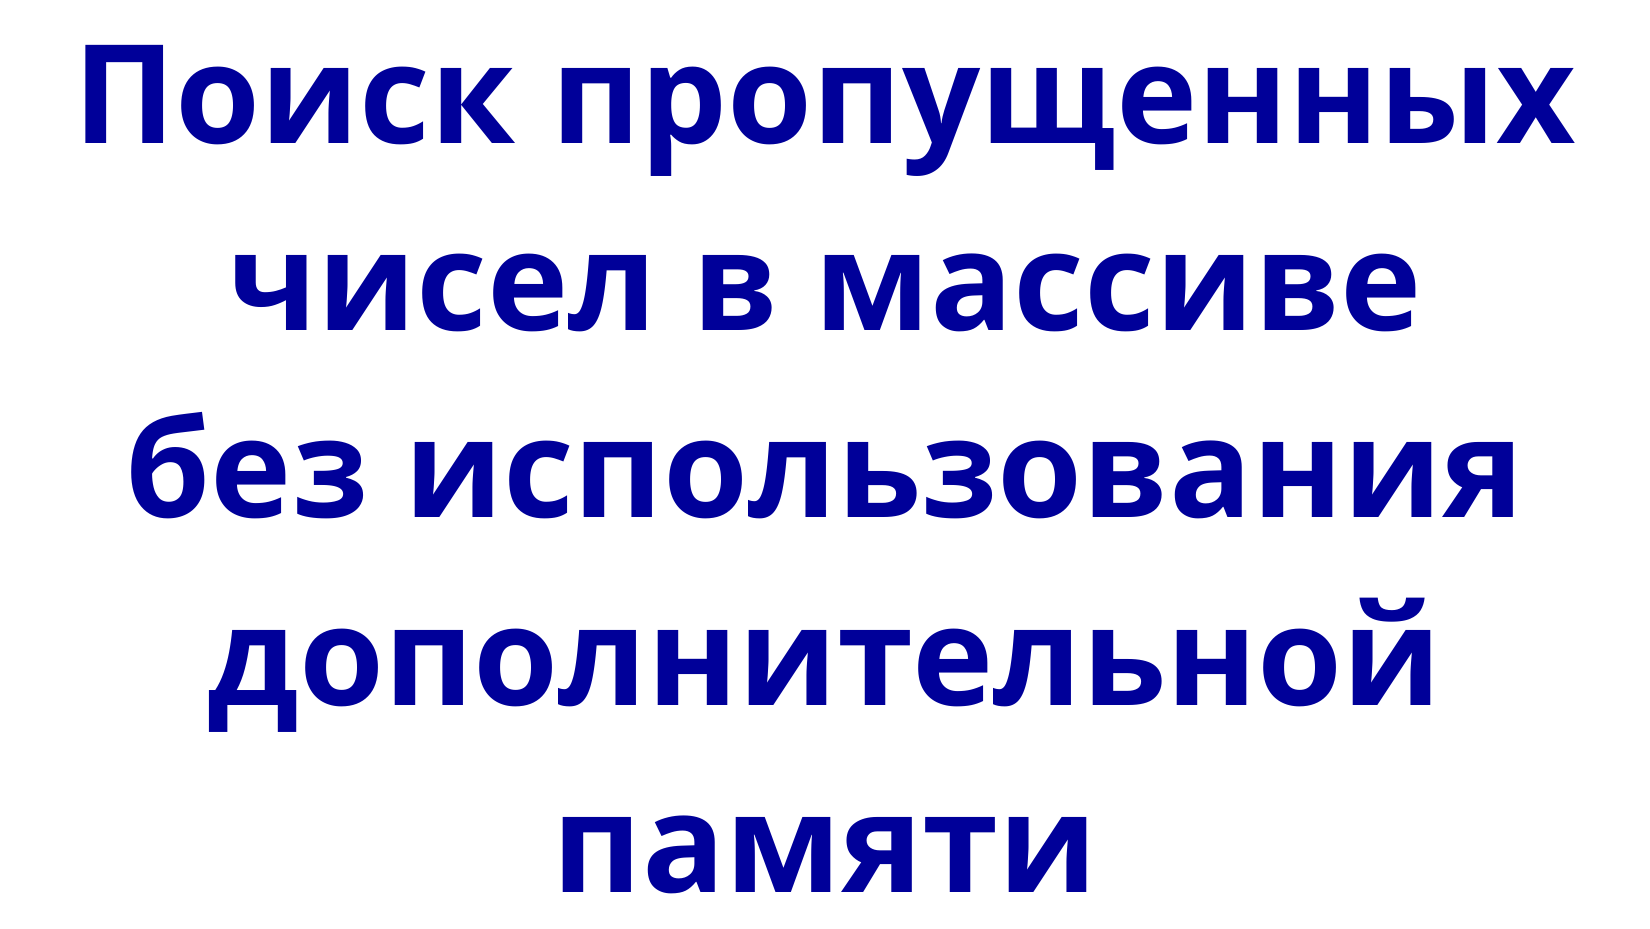

# Поиск пропущенных чисел в массиве
без использования дополнительной
памяти